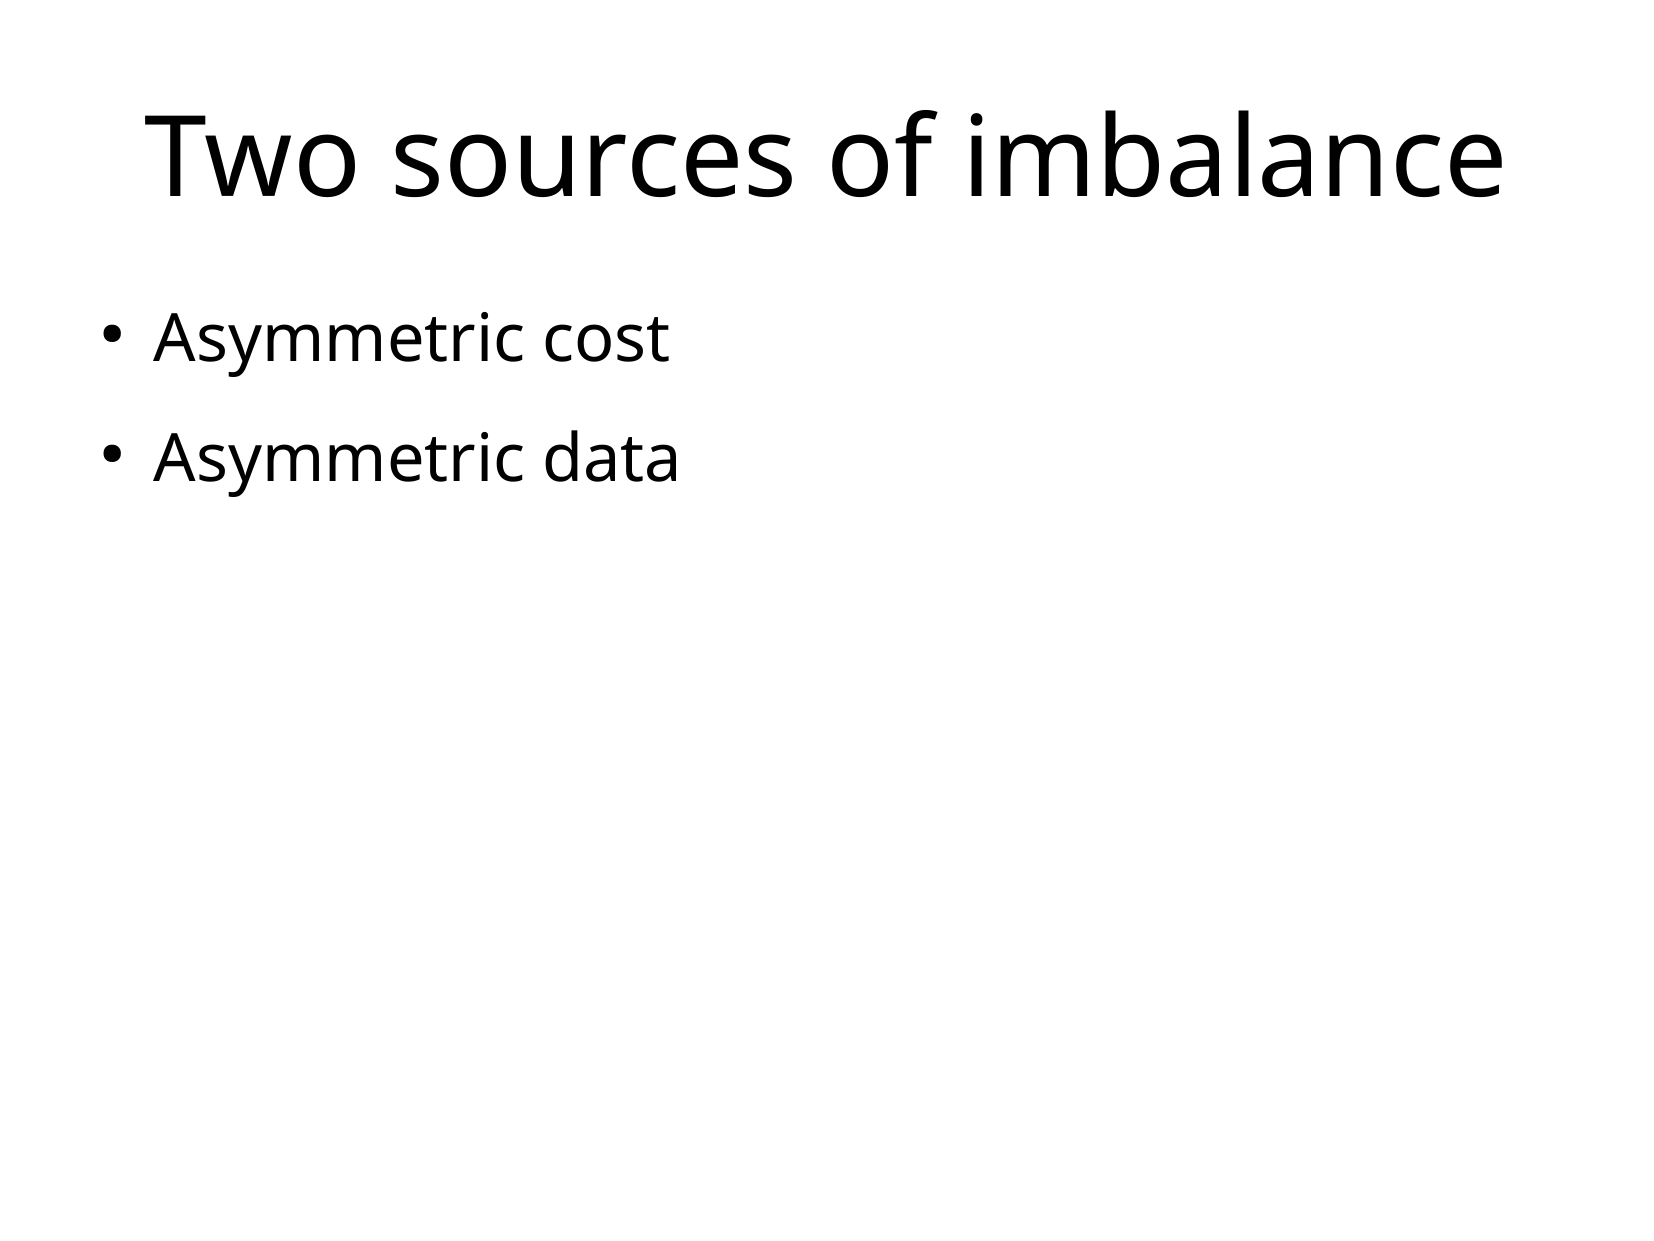

# Two sources of imbalance
Asymmetric cost
Asymmetric data